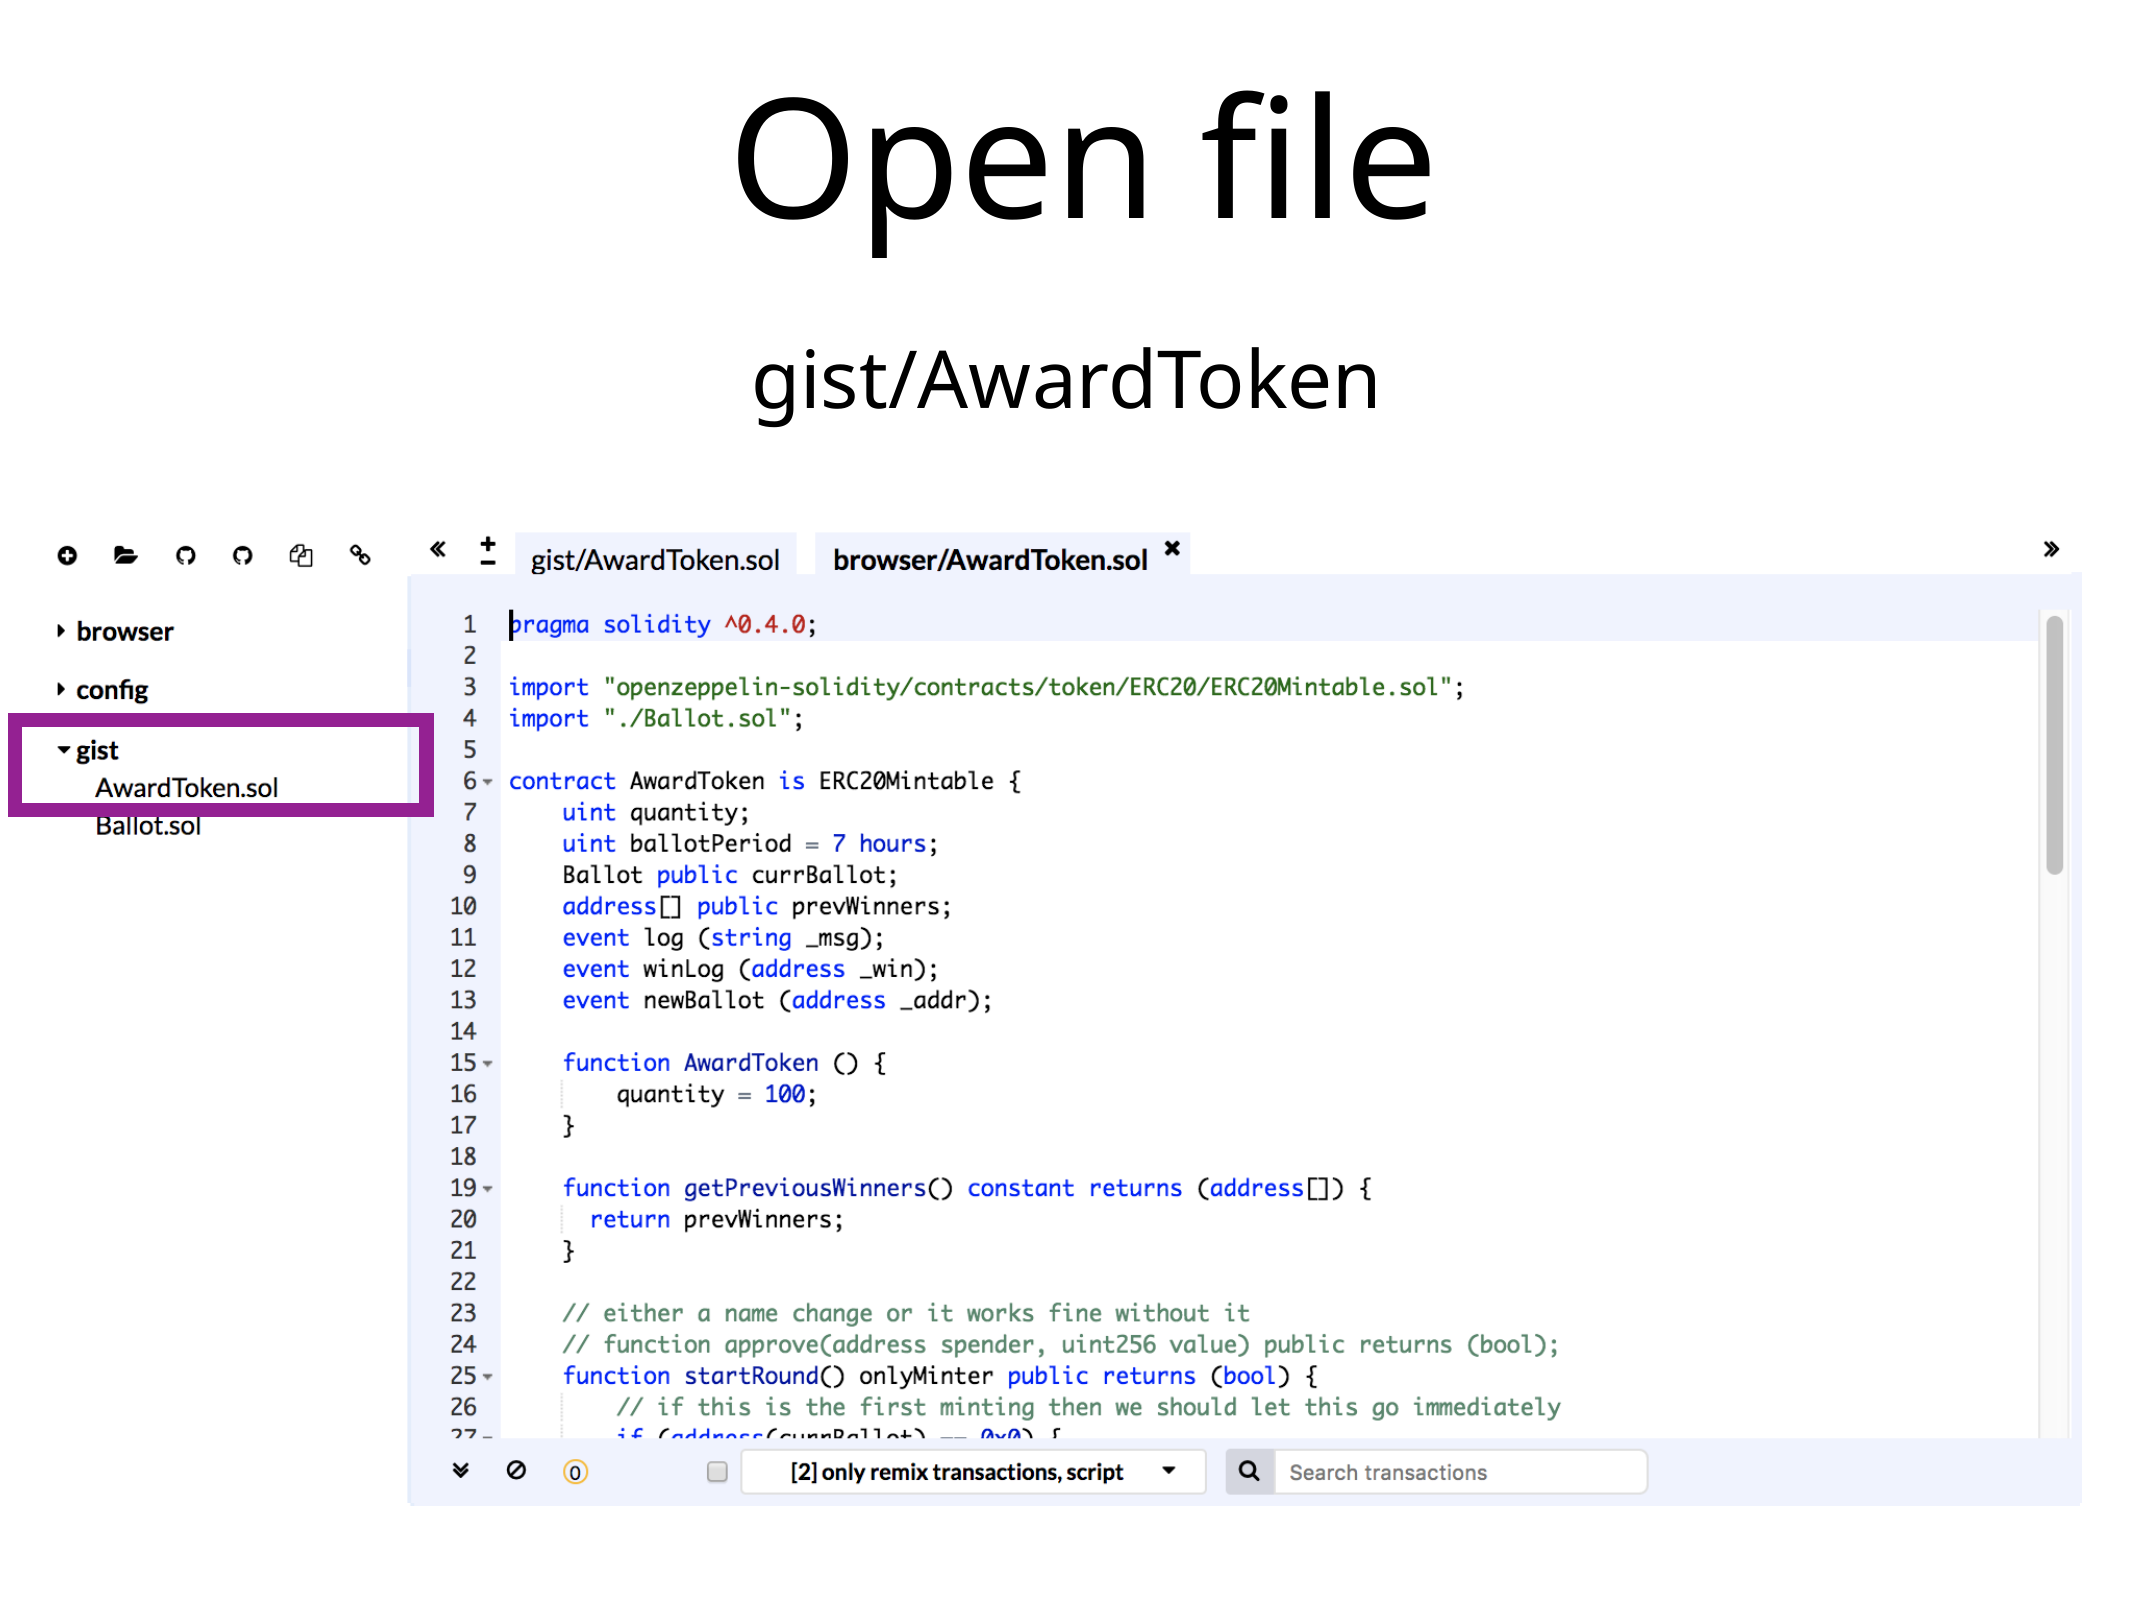

# Open file
gist/AwardToken
Setup to access local files
and npm modules